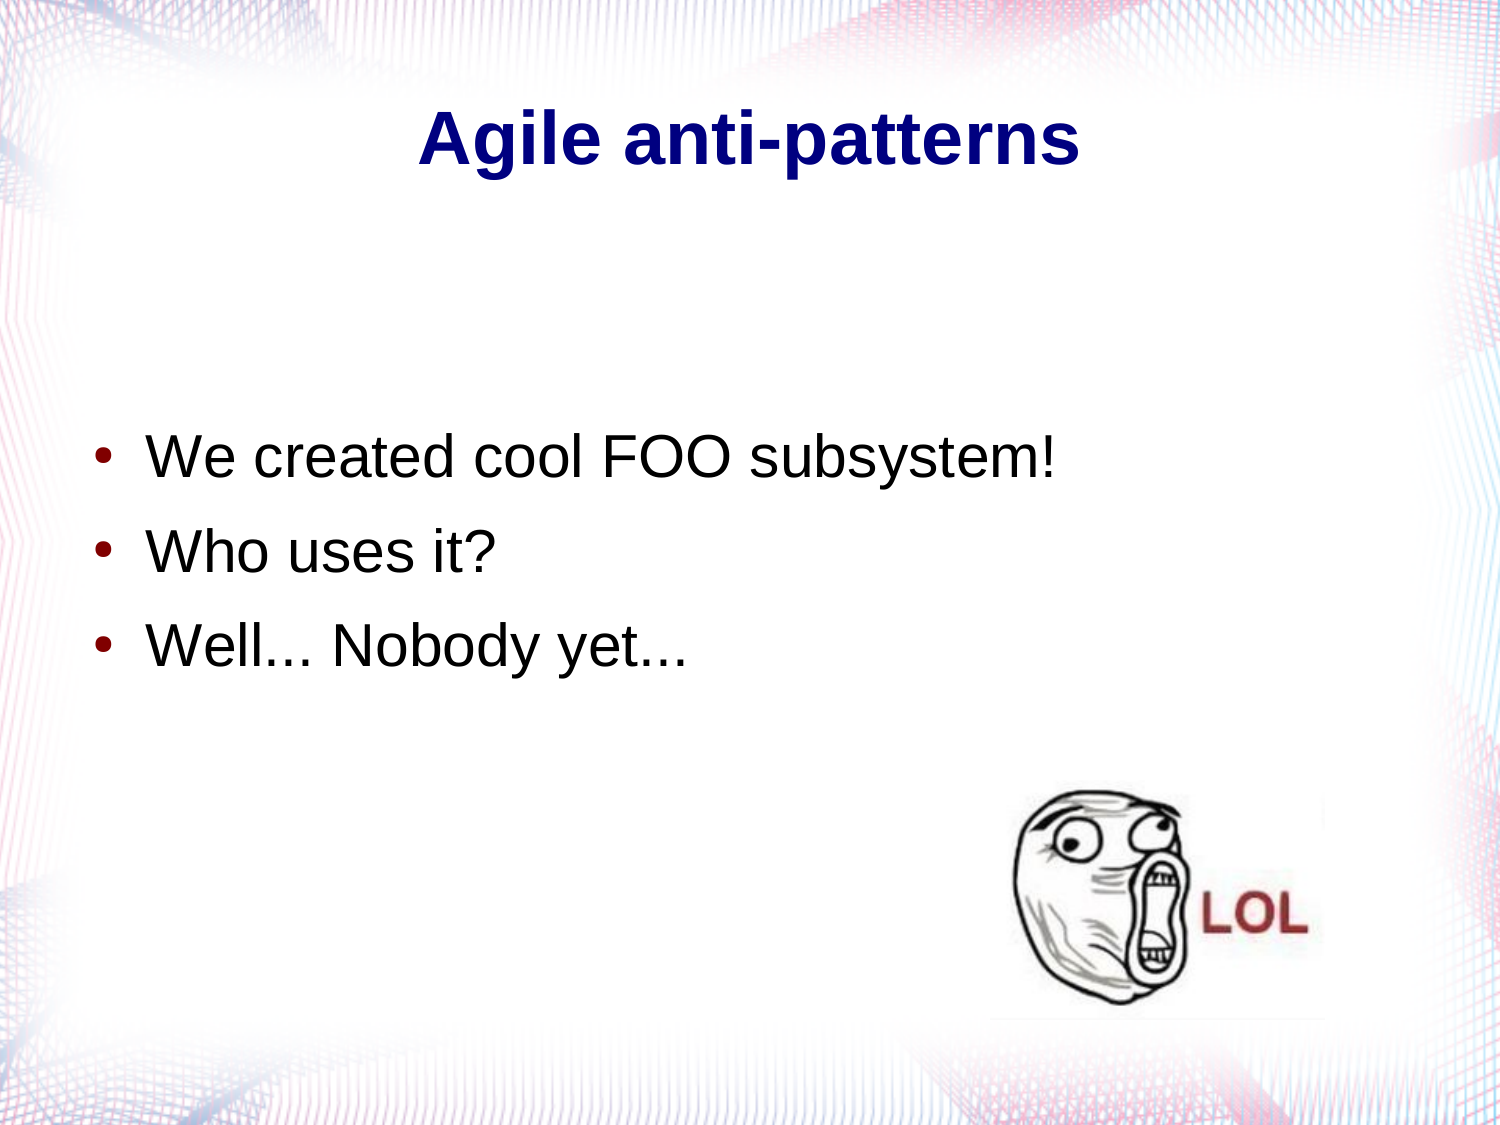

# Agile anti-patterns
We created cool FOO subsystem!
Who uses it?
Well... Nobody yet...